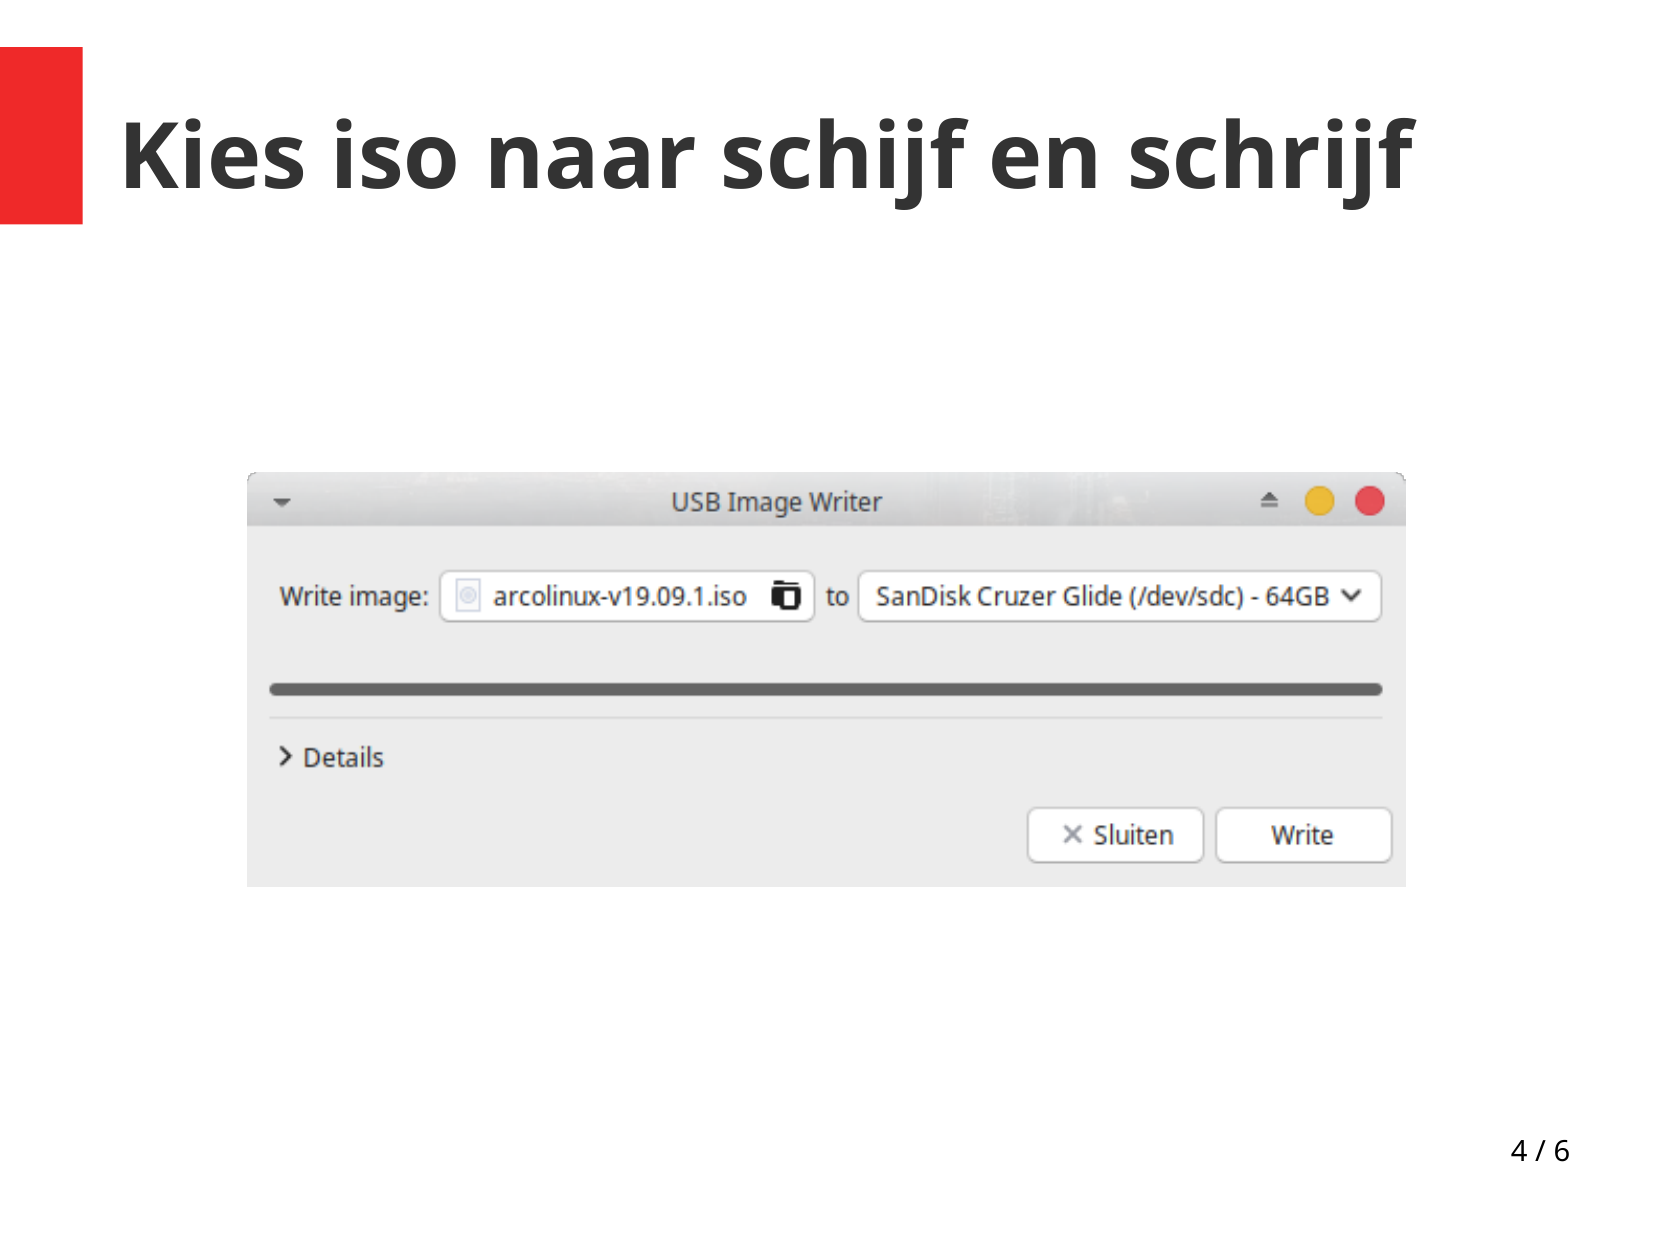

# Kies iso naar schijf en schrijf
4